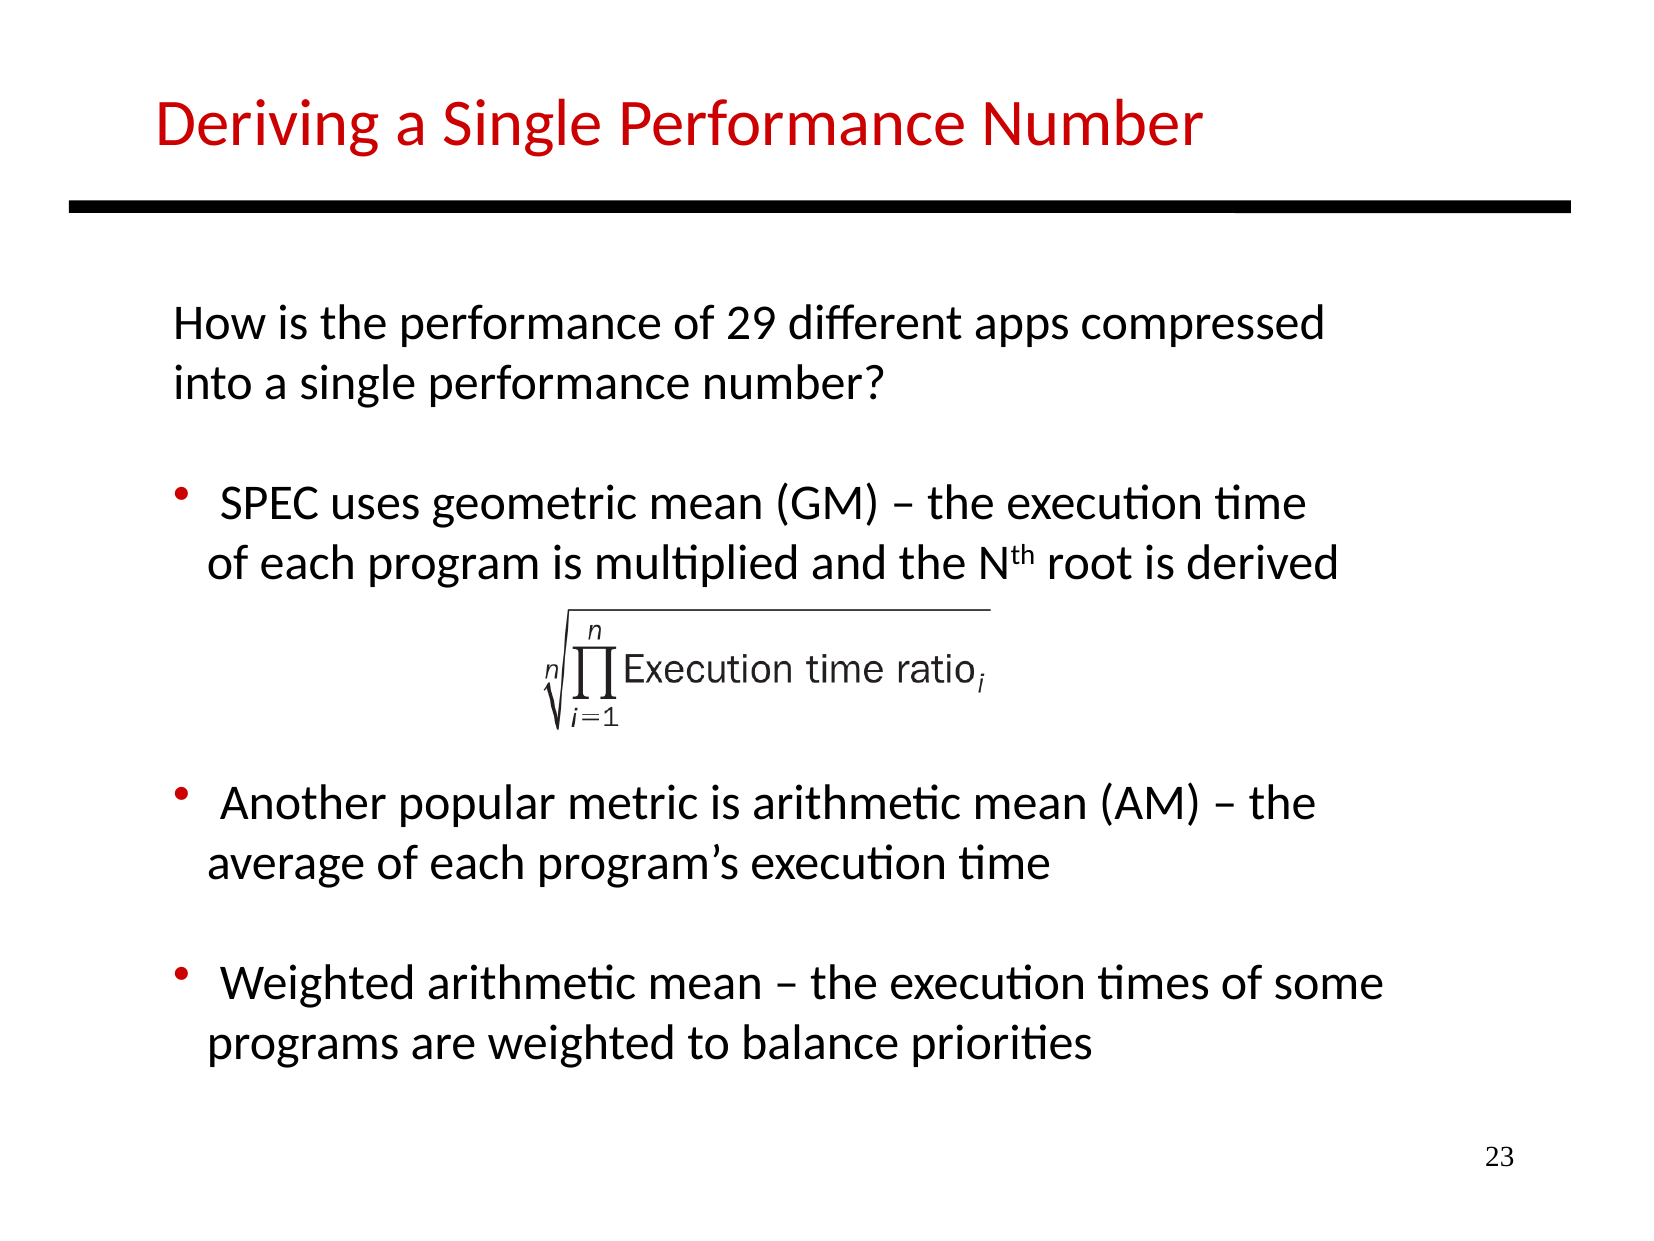

Deriving a Single Performance Number
How is the performance of 29 different apps compressed
into a single performance number?
 SPEC uses geometric mean (GM) – the execution time
 of each program is multiplied and the Nth root is derived
 Another popular metric is arithmetic mean (AM) – the
 average of each program’s execution time
 Weighted arithmetic mean – the execution times of some
 programs are weighted to balance priorities